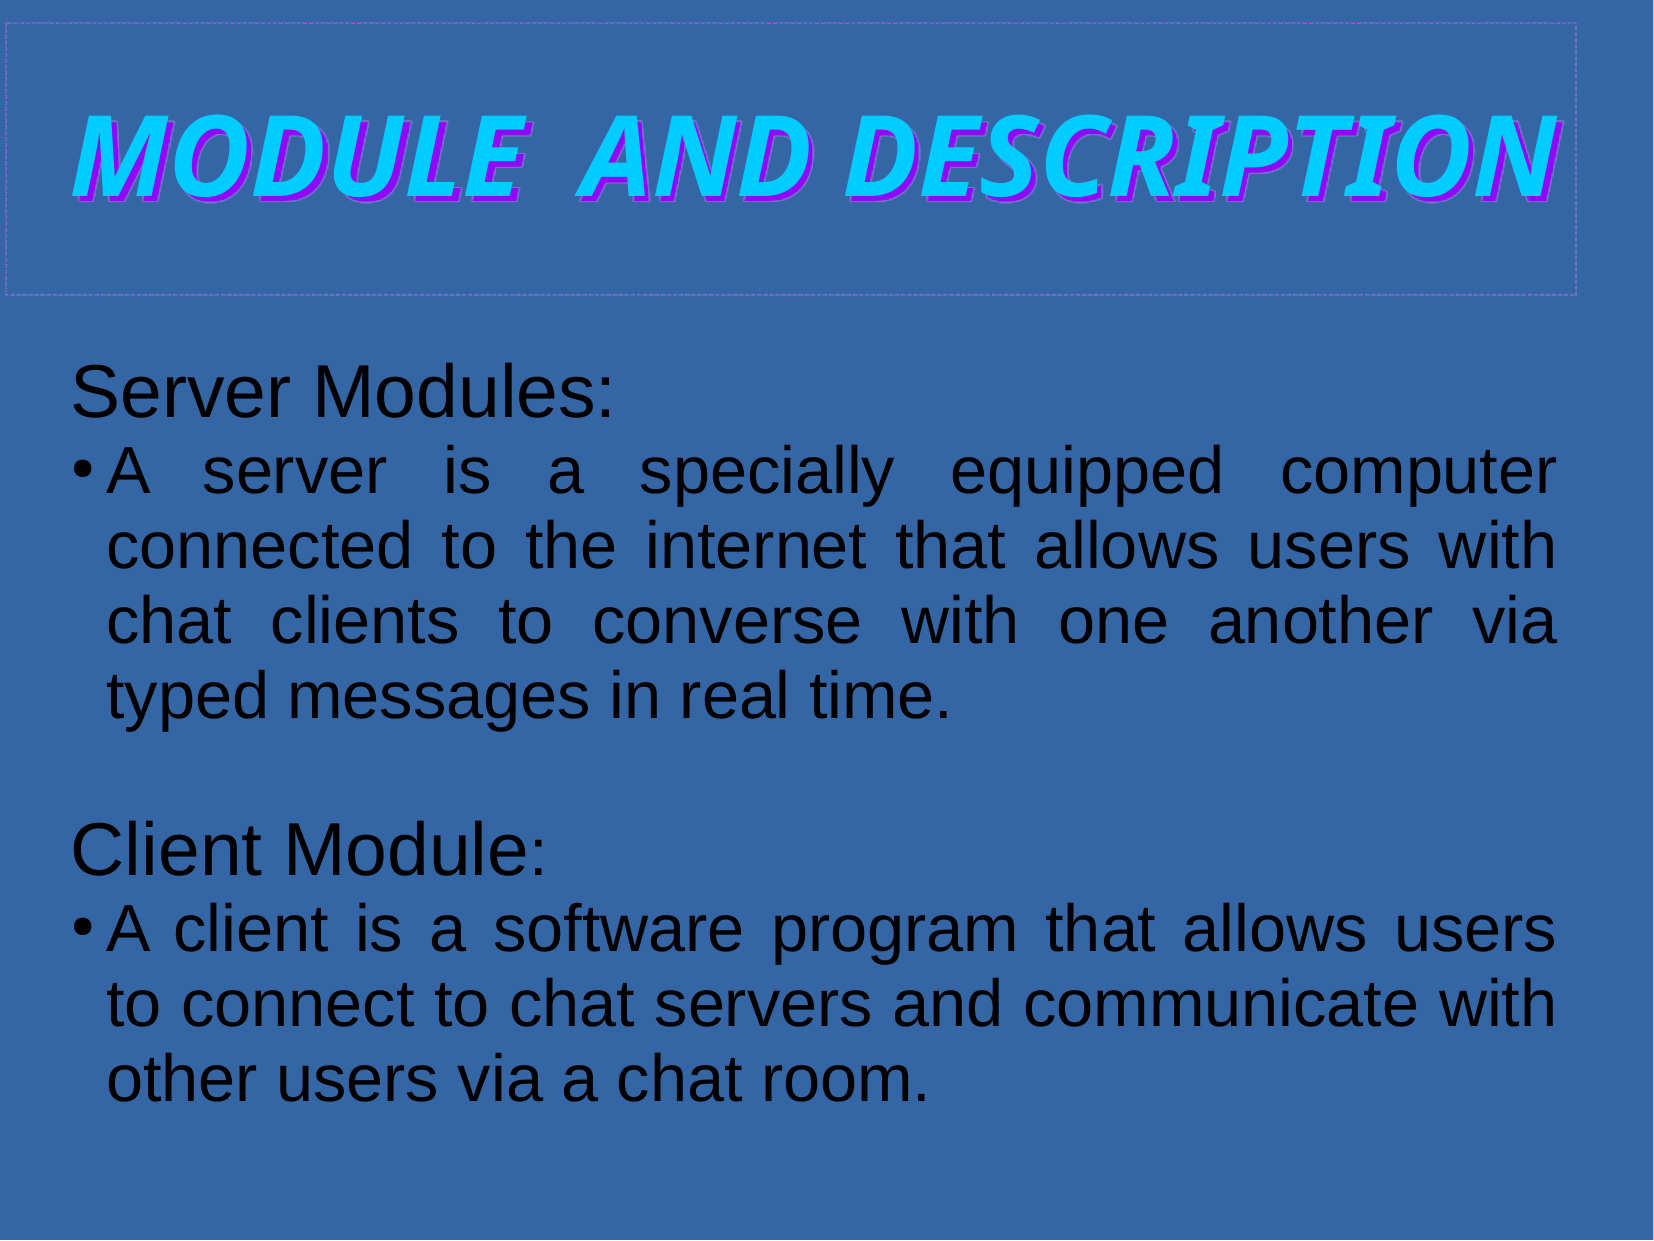

# MoDULe	 AND DESCRIPTION
Server Modules:
A server is a specially equipped computer connected to the internet that allows users with chat clients to converse with one another via typed messages in real time.
Client Module:
A client is a software program that allows users to connect to chat servers and communicate with other users via a chat room.